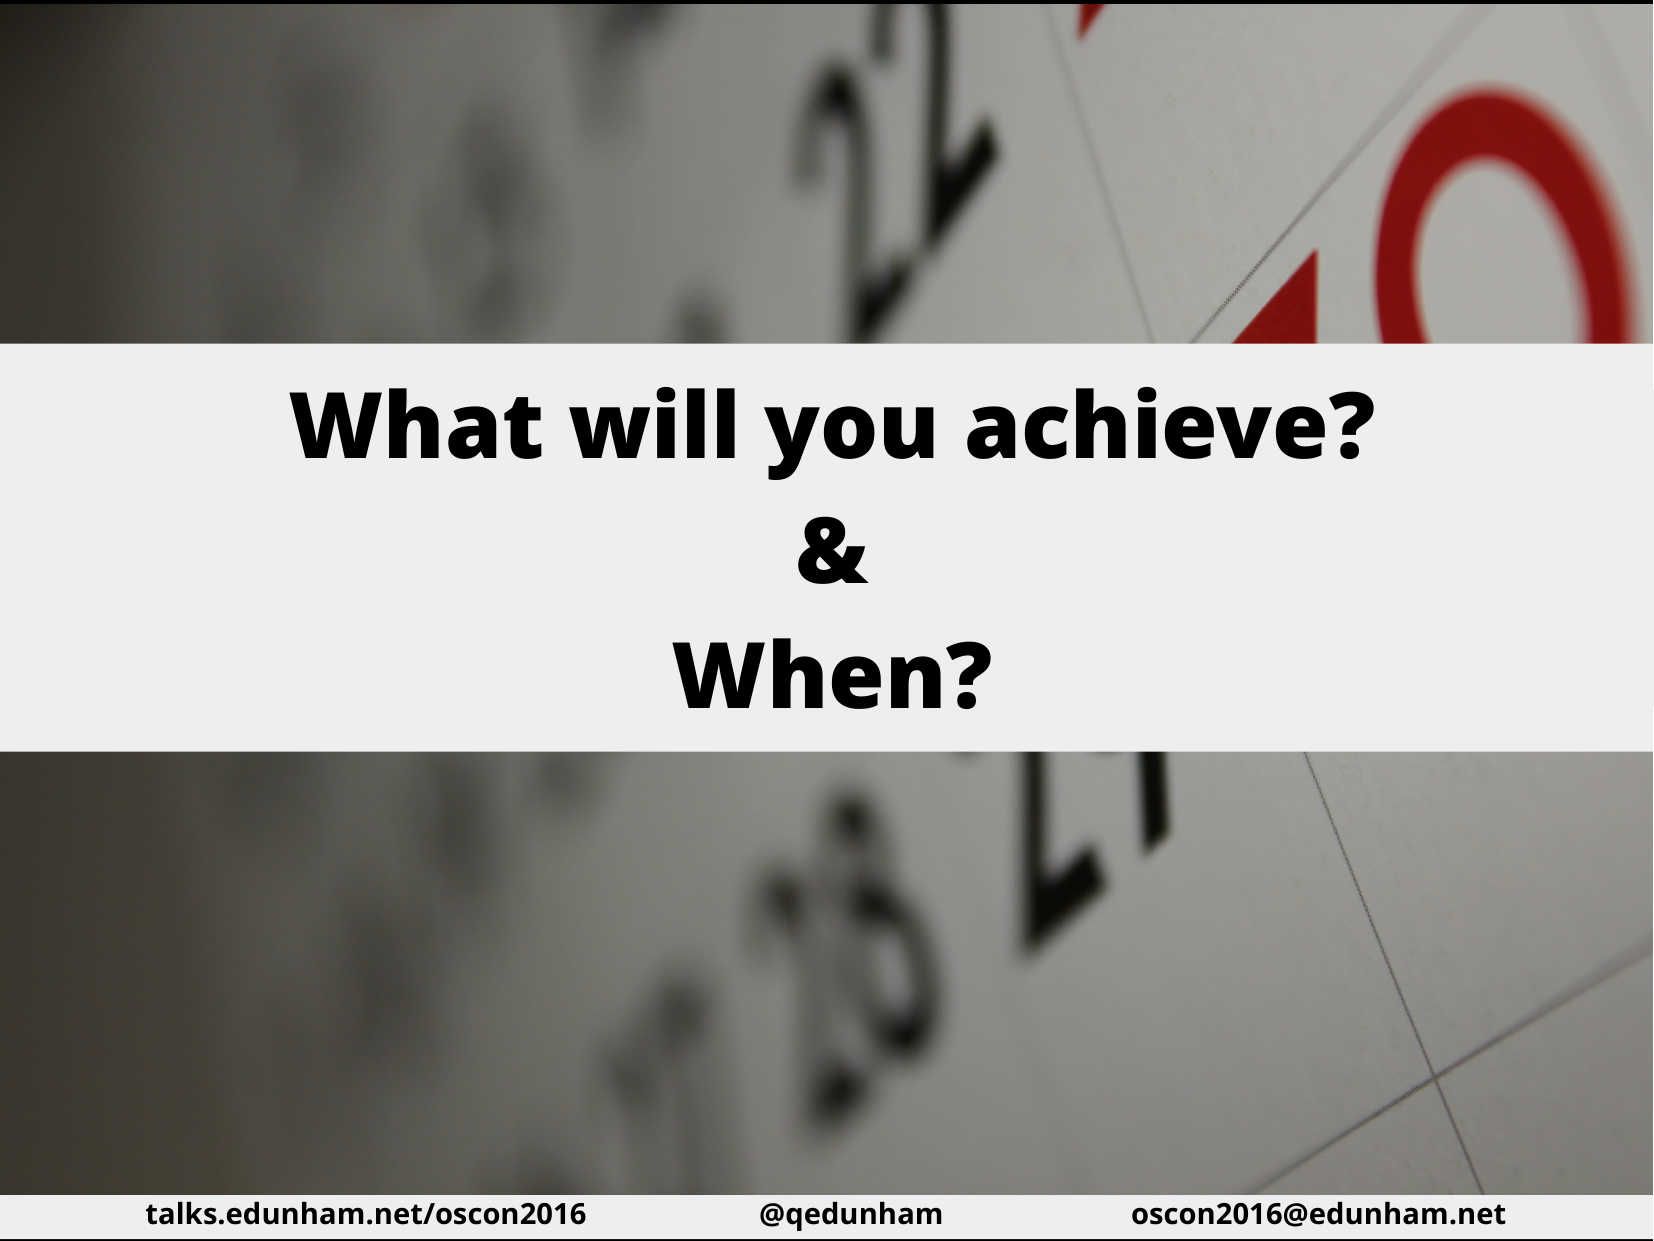

# What will you achieve? & When?